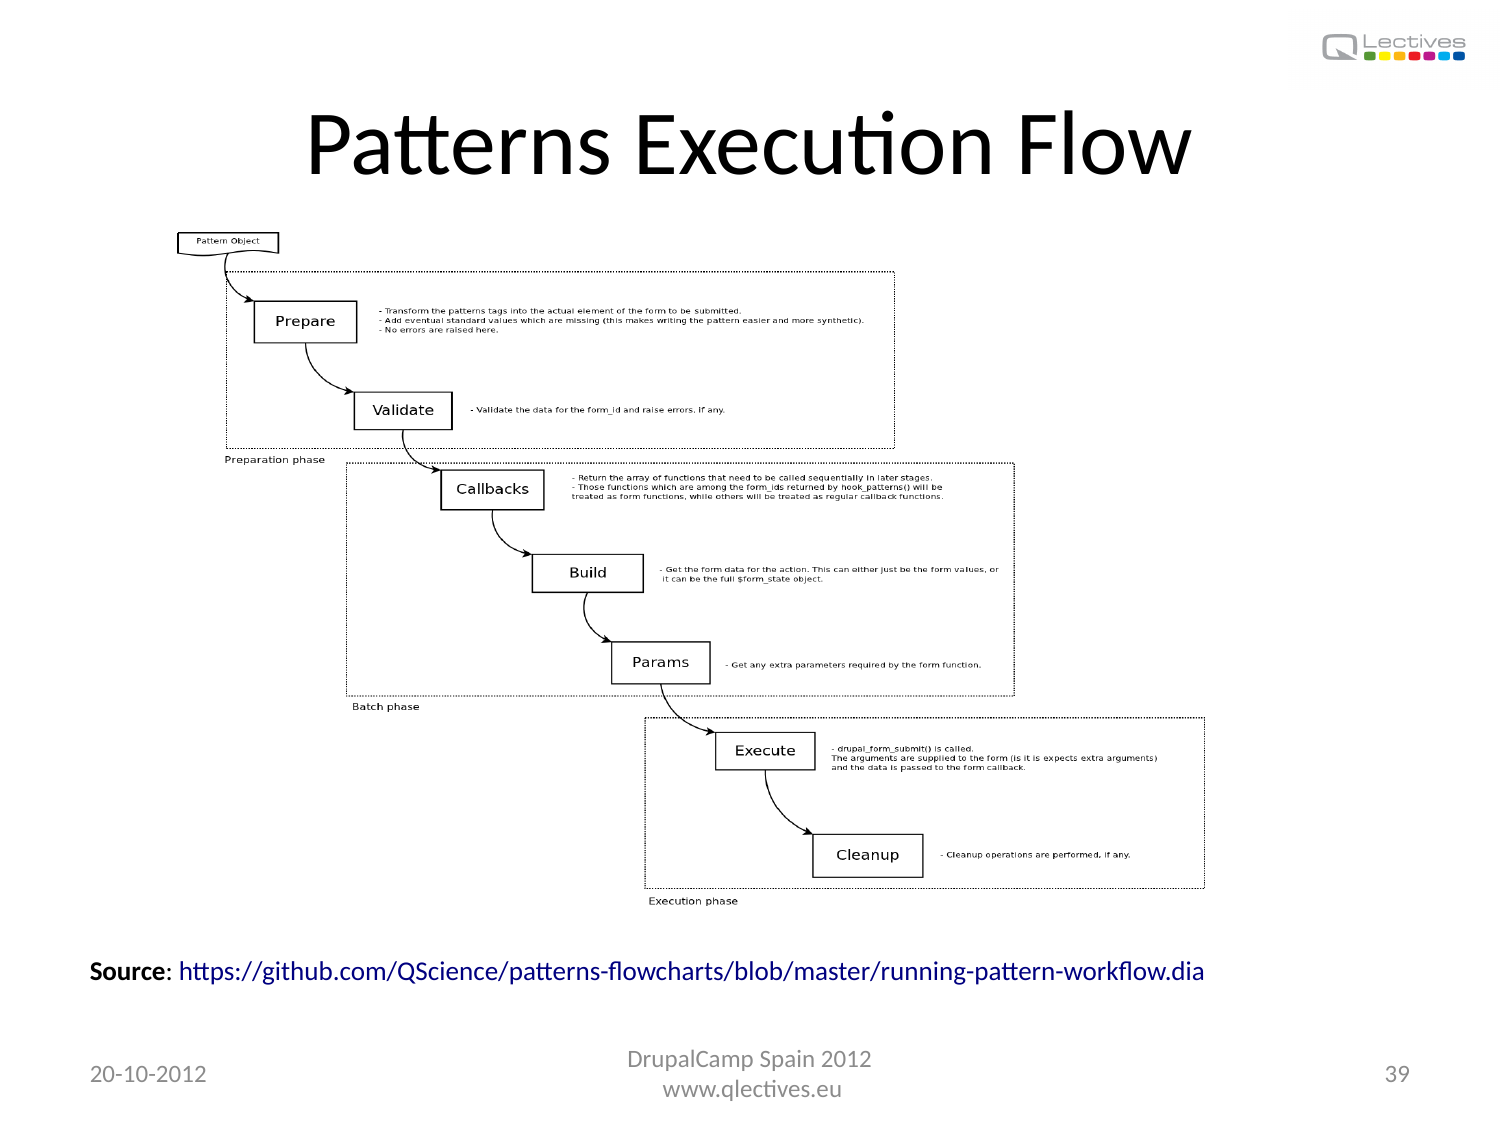

Patterns Execution Flow
Source: https://github.com/QScience/patterns-flowcharts/blob/master/running-pattern-workflow.dia
20-10-2012
DrupalCamp Spain 2012
 www.qlectives.eu